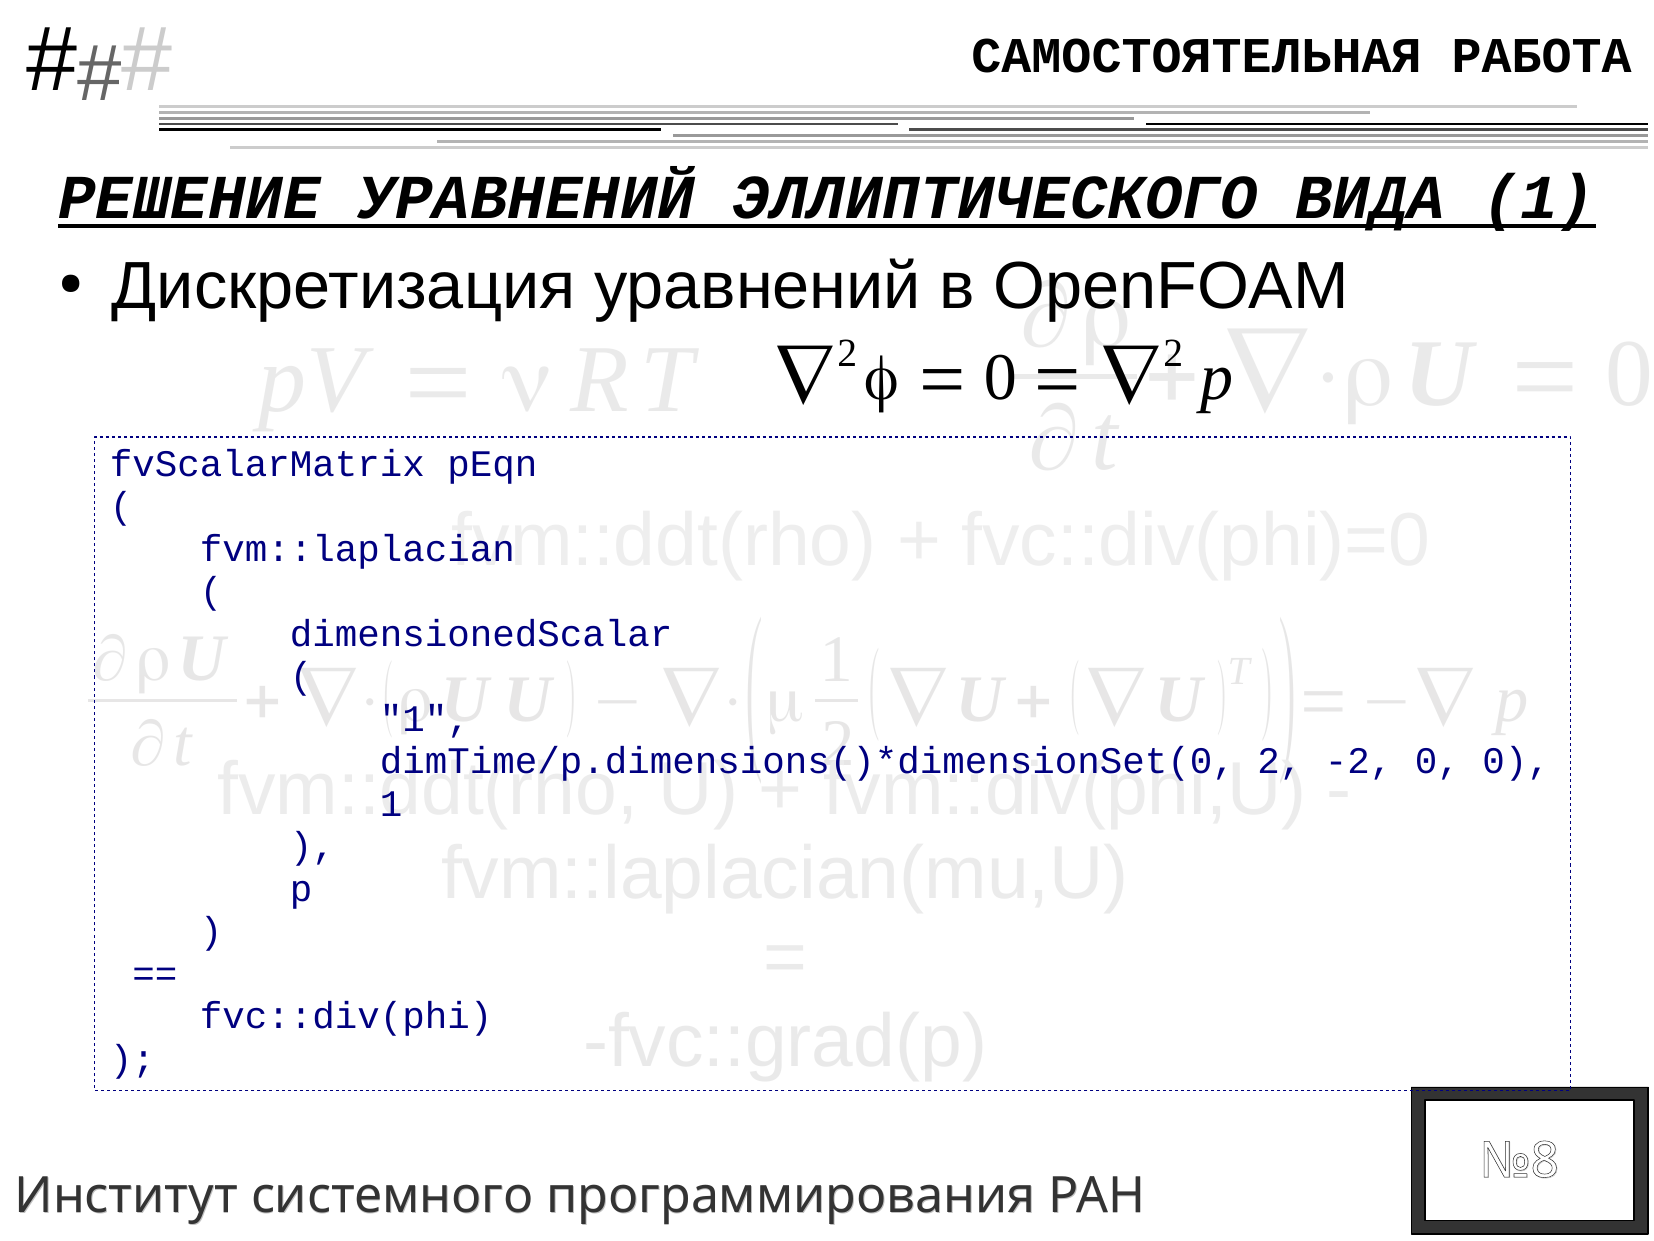

# РЕШЕНИЕ УРАВНЕНИЙ ЭЛЛИПТИЧЕСКОГО ВИДА (1)
Дискретизация уравнений в OpenFOAM
fvScalarMatrix pEqn
(
 fvm::laplacian
 (
 dimensionedScalar
 (
 "1",
 dimTime/p.dimensions()*dimensionSet(0, 2, -2, 0, 0),
 1
 ),
 p
 )
 ==
 fvc::div(phi)
);